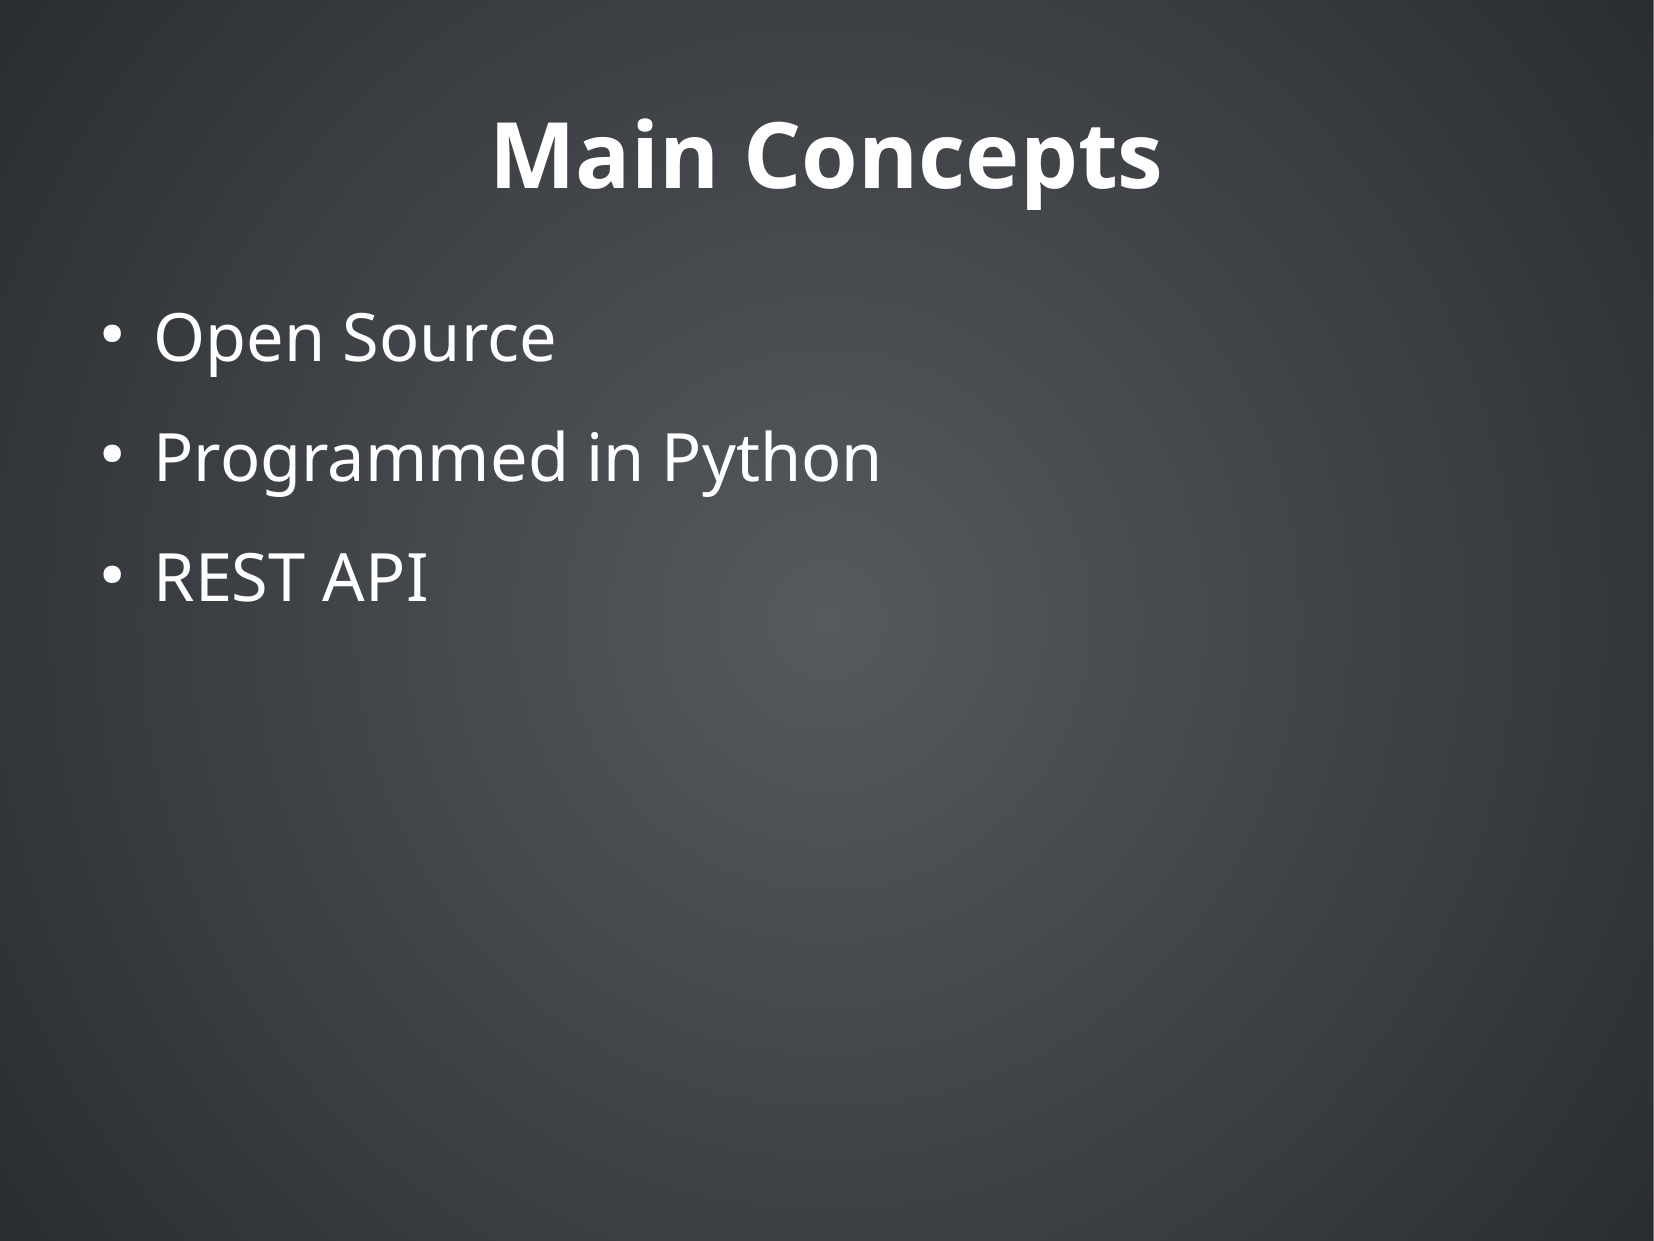

# Main Concepts
Open Source
Programmed in Python
REST API